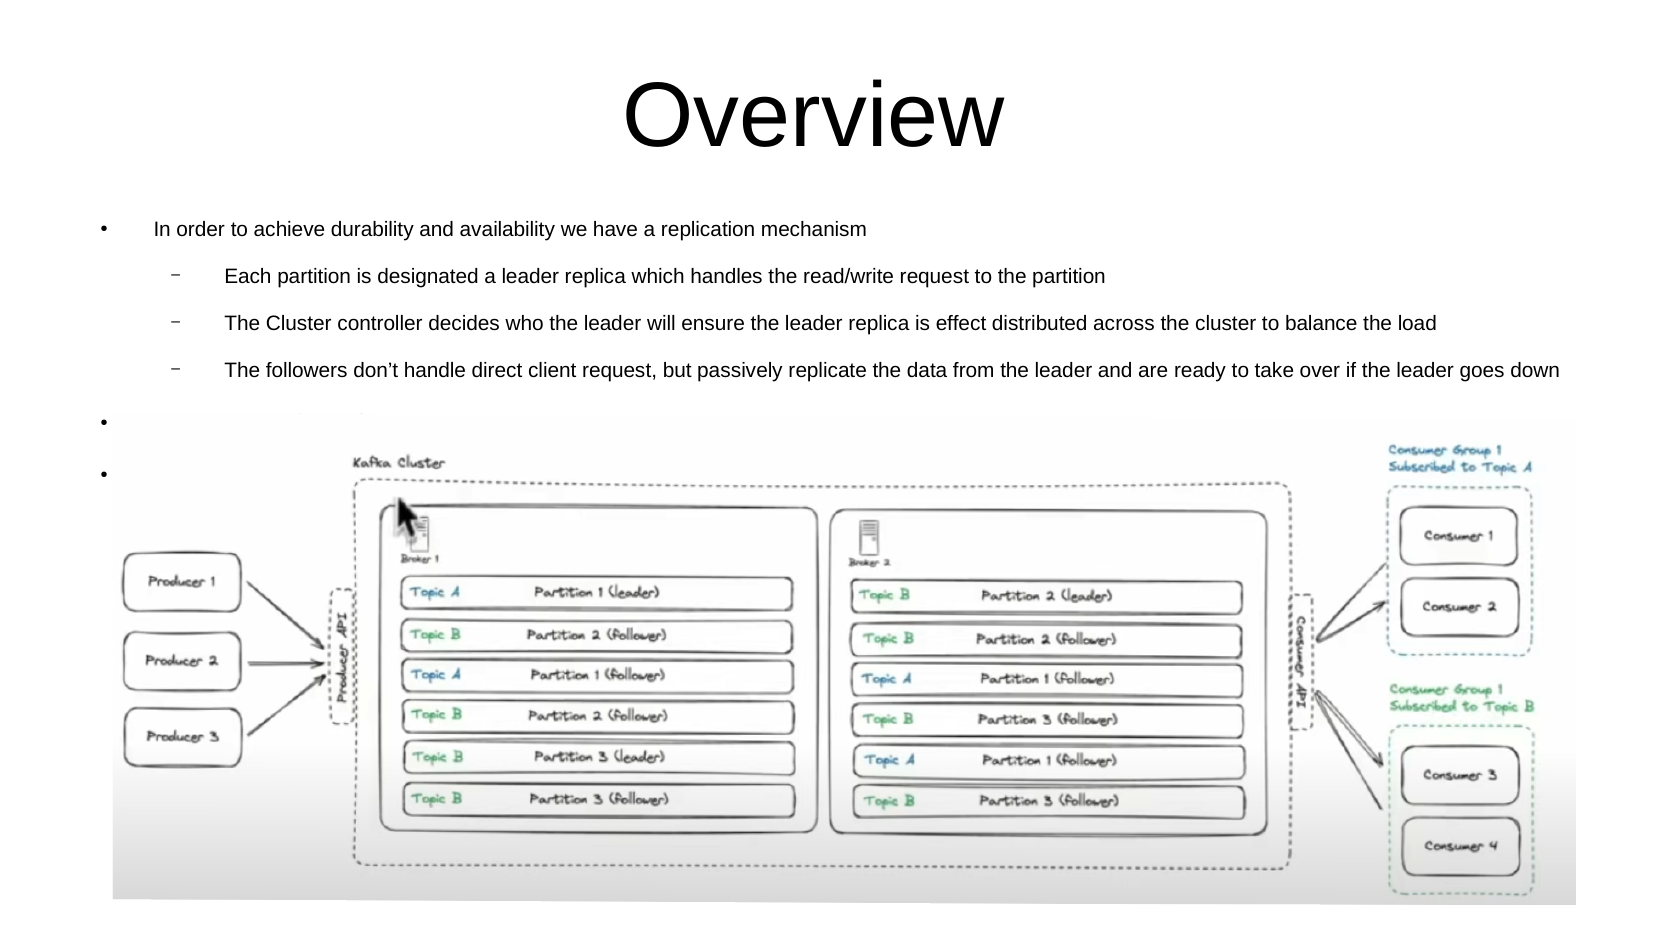

# Overview
In order to achieve durability and availability we have a replication mechanism
Each partition is designated a leader replica which handles the read/write request to the partition
The Cluster controller decides who the leader will ensure the leader replica is effect distributed across the cluster to balance the load
The followers don’t handle direct client request, but passively replicate the data from the leader and are ready to take over if the leader goes down
A picture to put it together